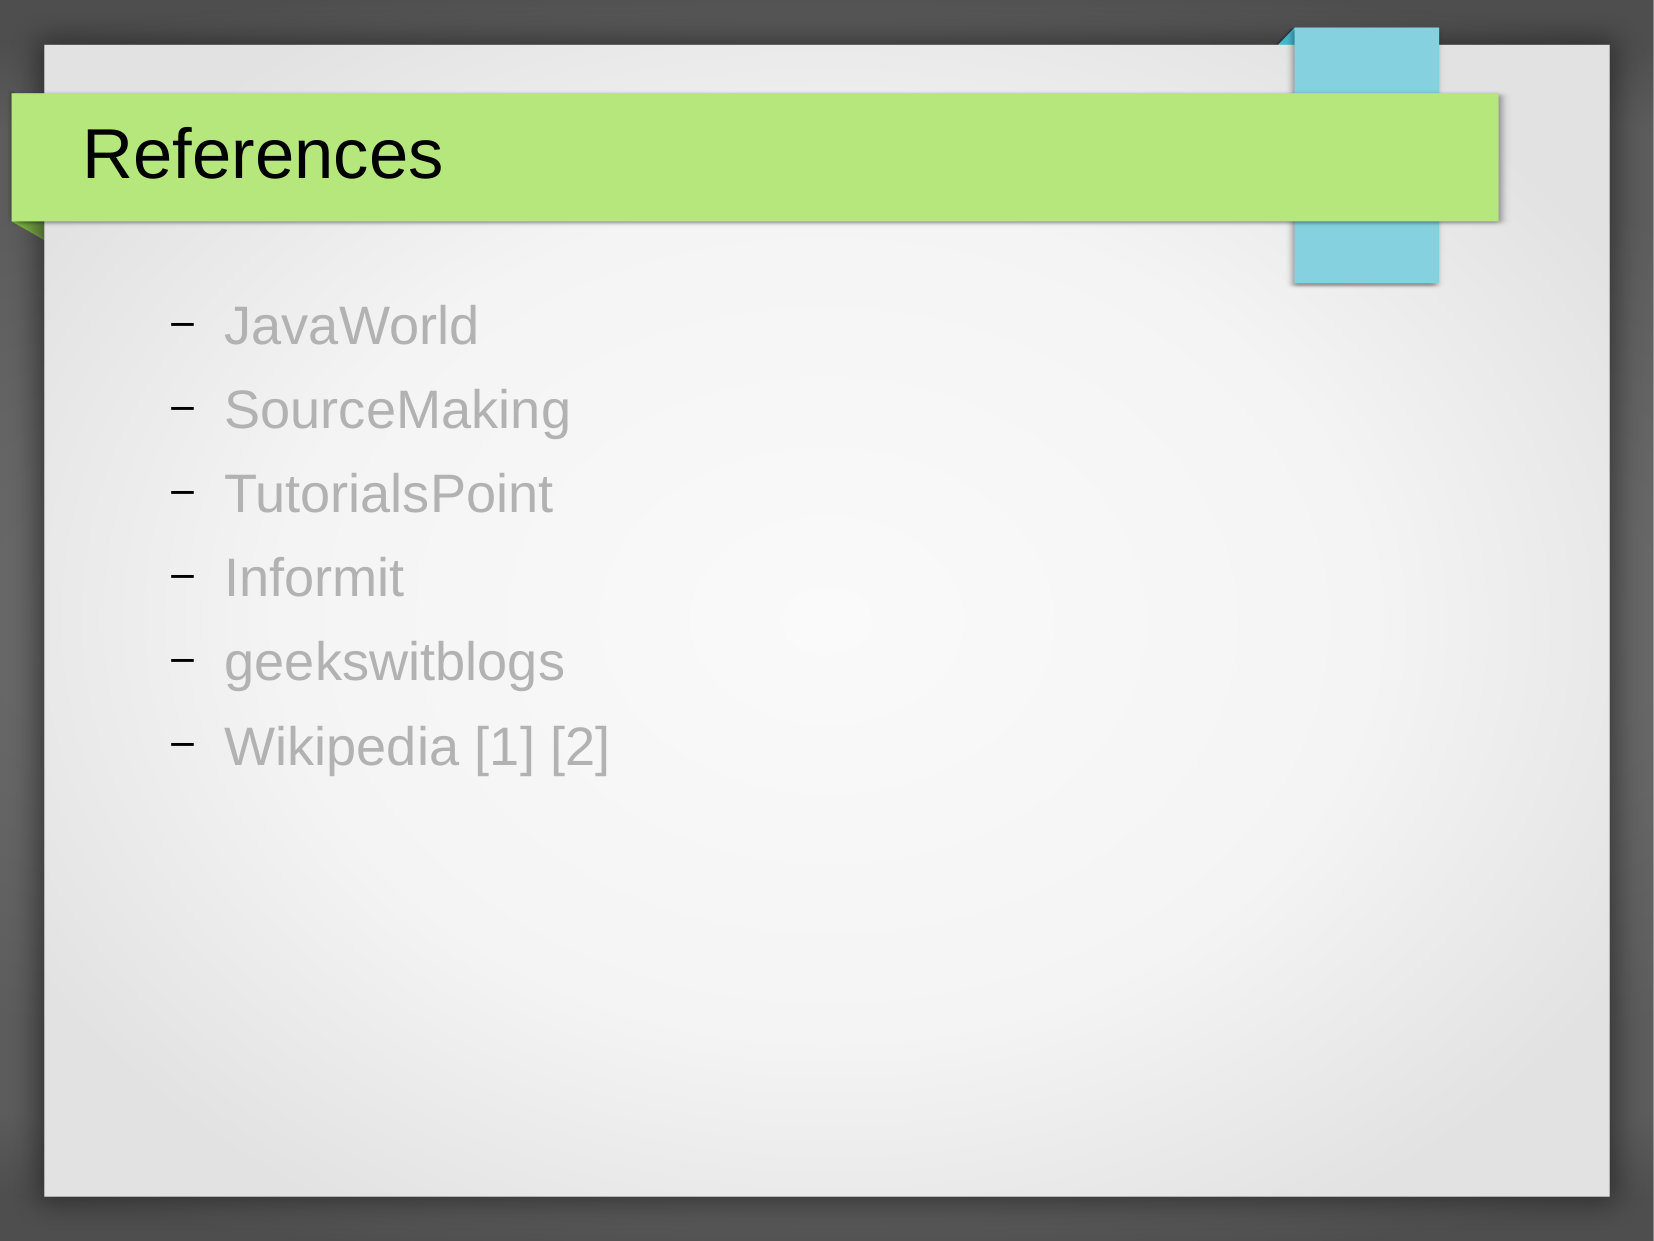

# References
JavaWorld
SourceMaking
TutorialsPoint
Informit
geekswitblogs
Wikipedia [1] [2]